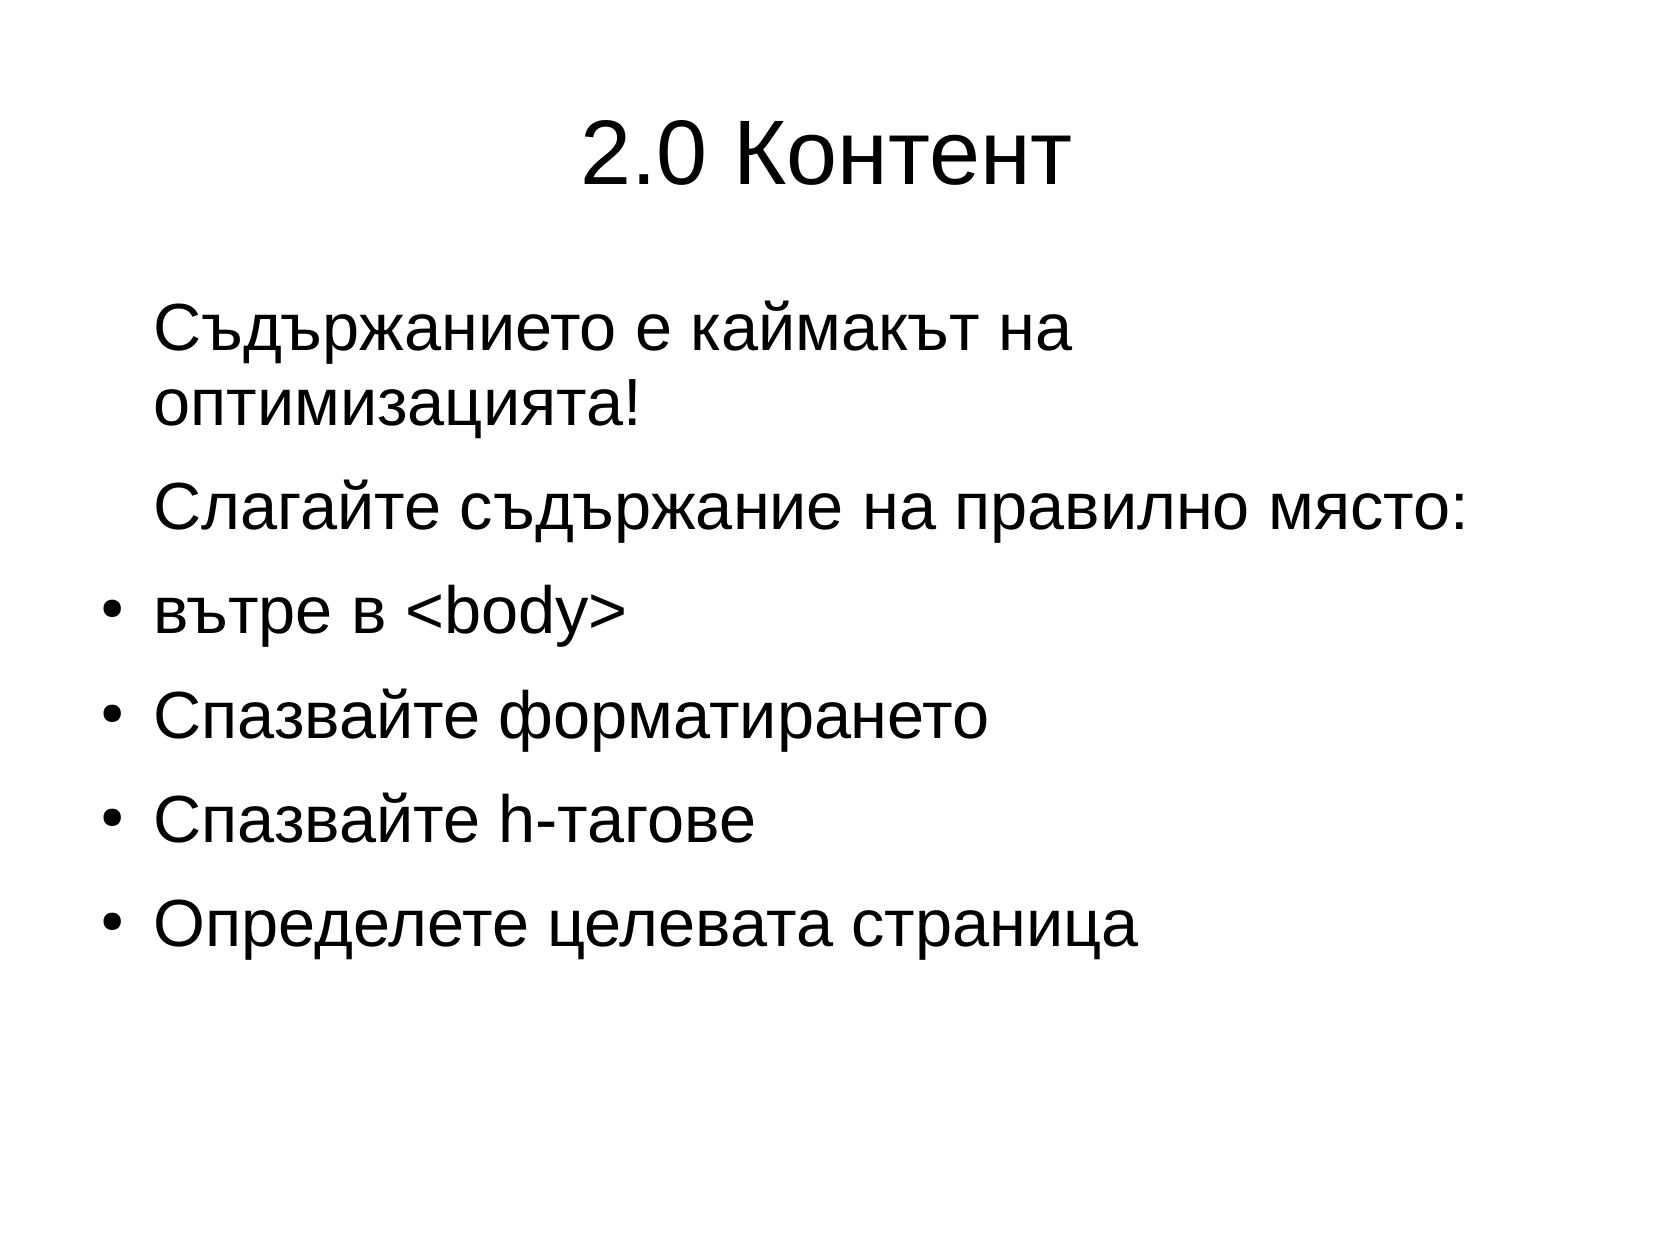

# 2.0 Контент
Съдържанието е каймакът на оптимизацията!
Слагайте съдържание на правилно място:
вътре в <body>
Спазвайте форматирането
Спазвайте h-тагове
Определете целевата страница